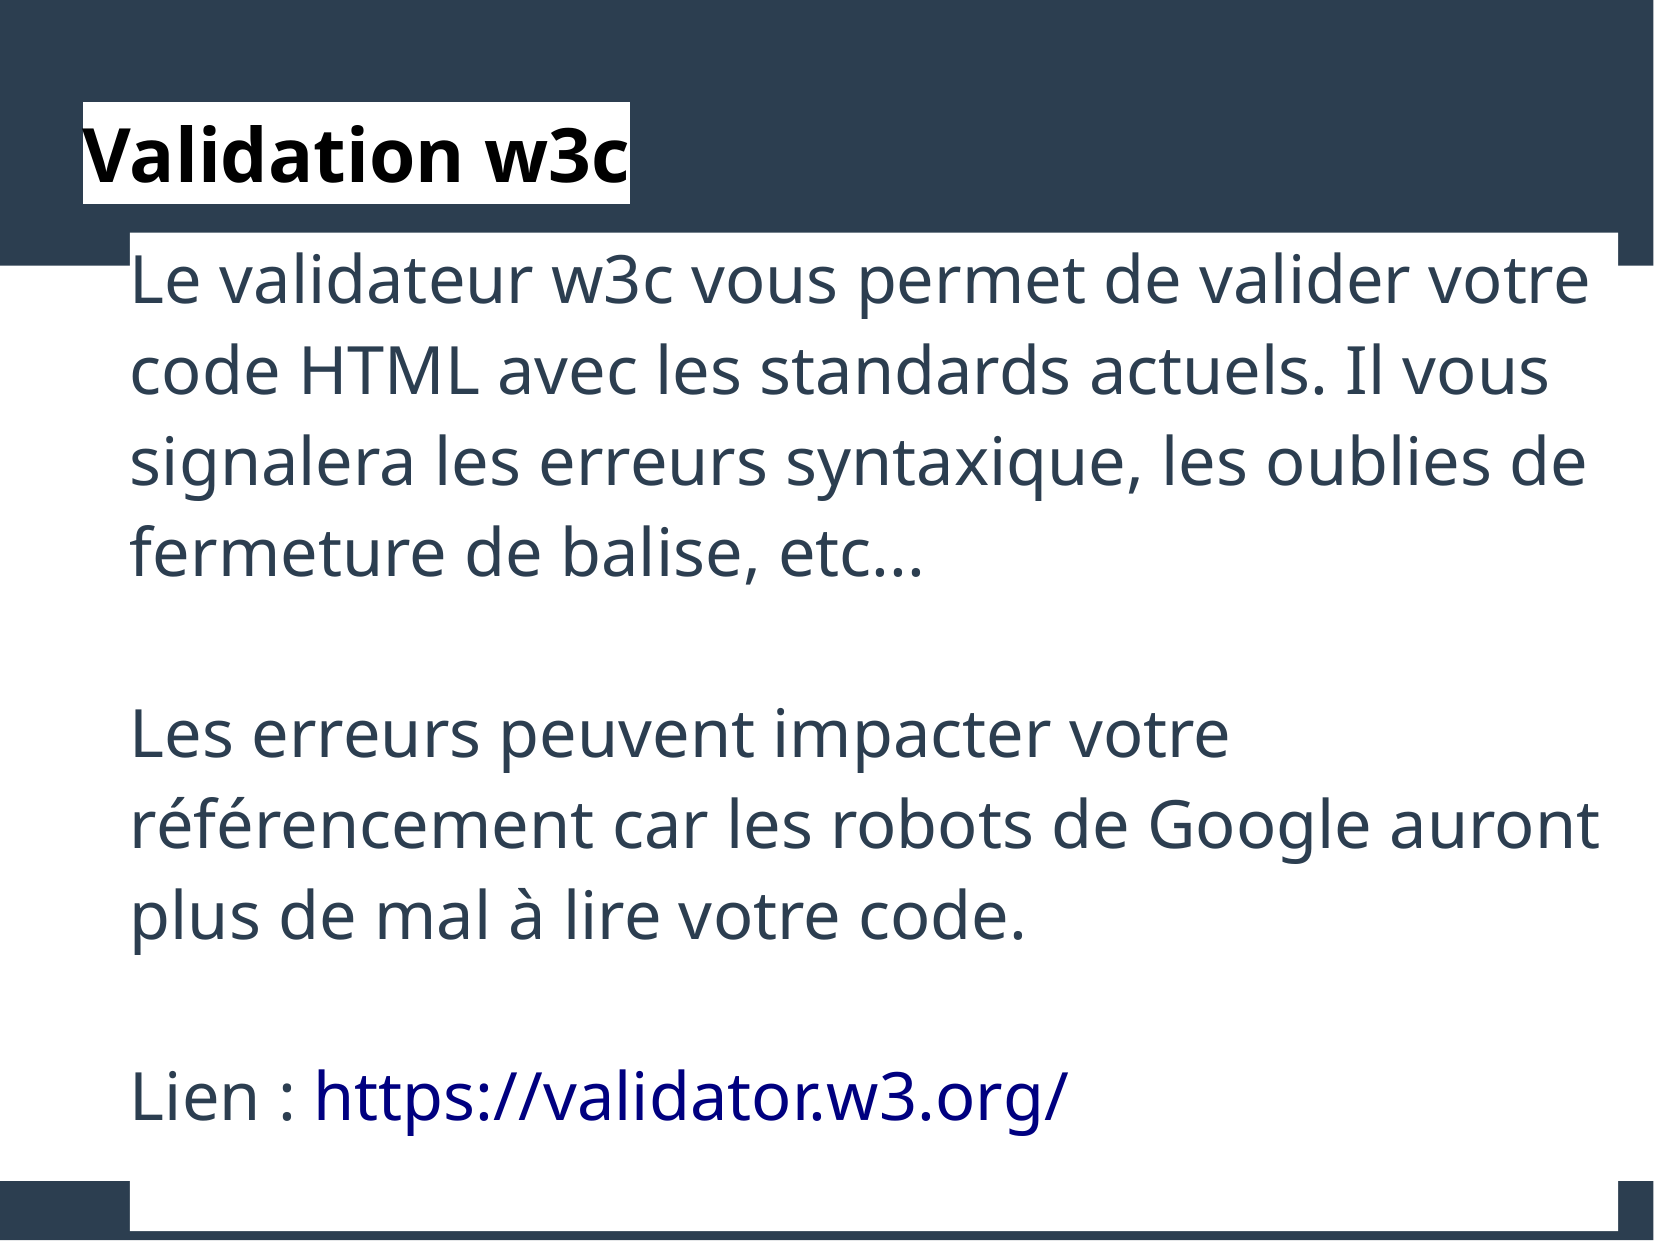

# Validation w3c
Le validateur w3c vous permet de valider votre code HTML avec les standards actuels. Il vous signalera les erreurs syntaxique, les oublies de fermeture de balise, etc...
Les erreurs peuvent impacter votre référencement car les robots de Google auront plus de mal à lire votre code.
Lien : https://validator.w3.org/